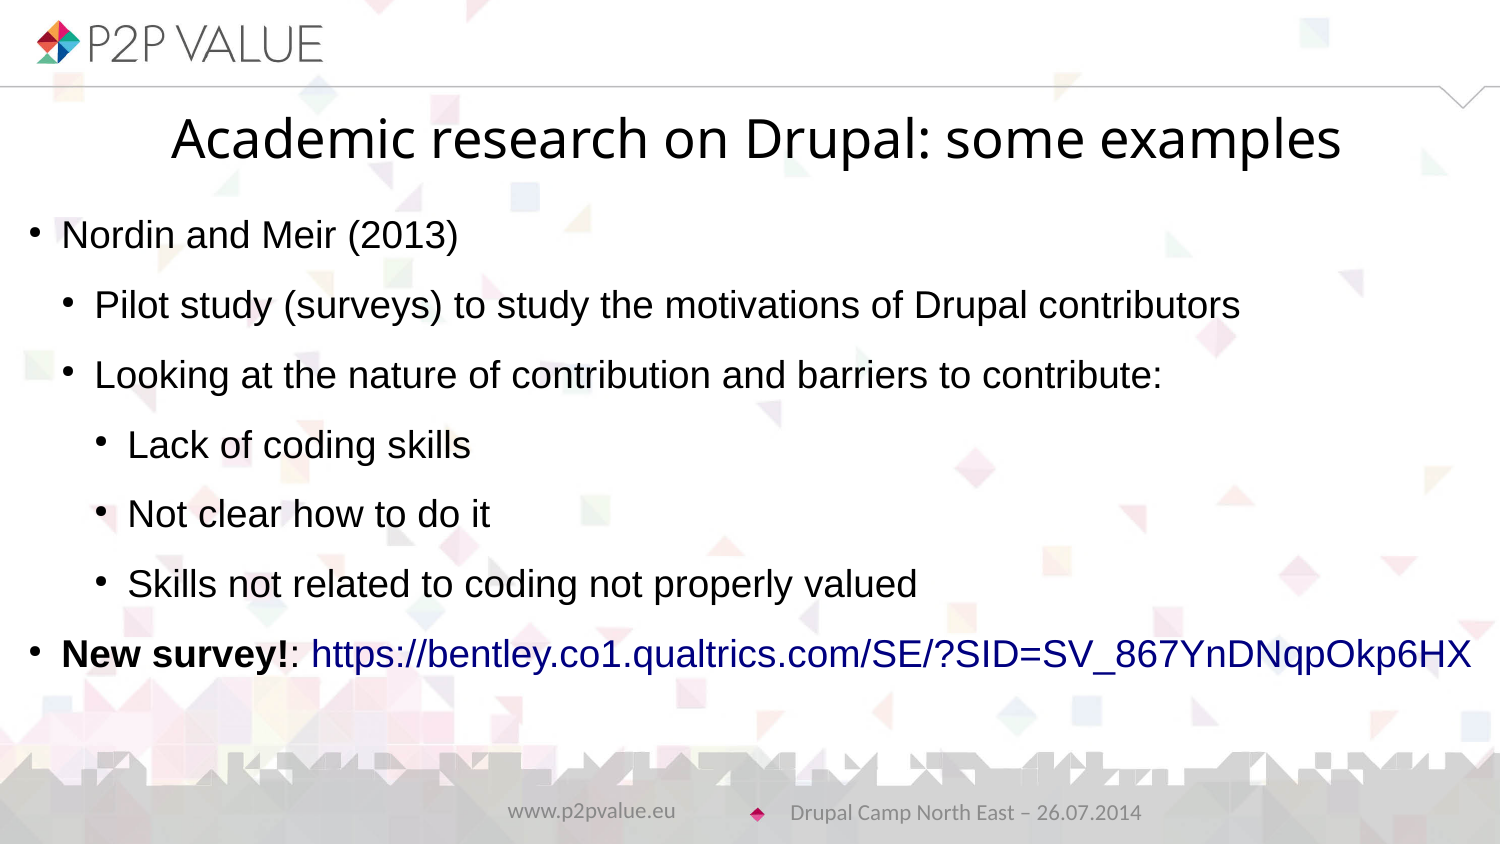

Academic research on Drupal: some examples
# Nordin and Meir (2013)
Pilot study (surveys) to study the motivations of Drupal contributors
Looking at the nature of contribution and barriers to contribute:
Lack of coding skills
Not clear how to do it
Skills not related to coding not properly valued
New survey!: https://bentley.co1.qualtrics.com/SE/?SID=SV_867YnDNqpOkp6HX
Drupal Camp North East – 26.07.2014
www.p2pvalue.eu